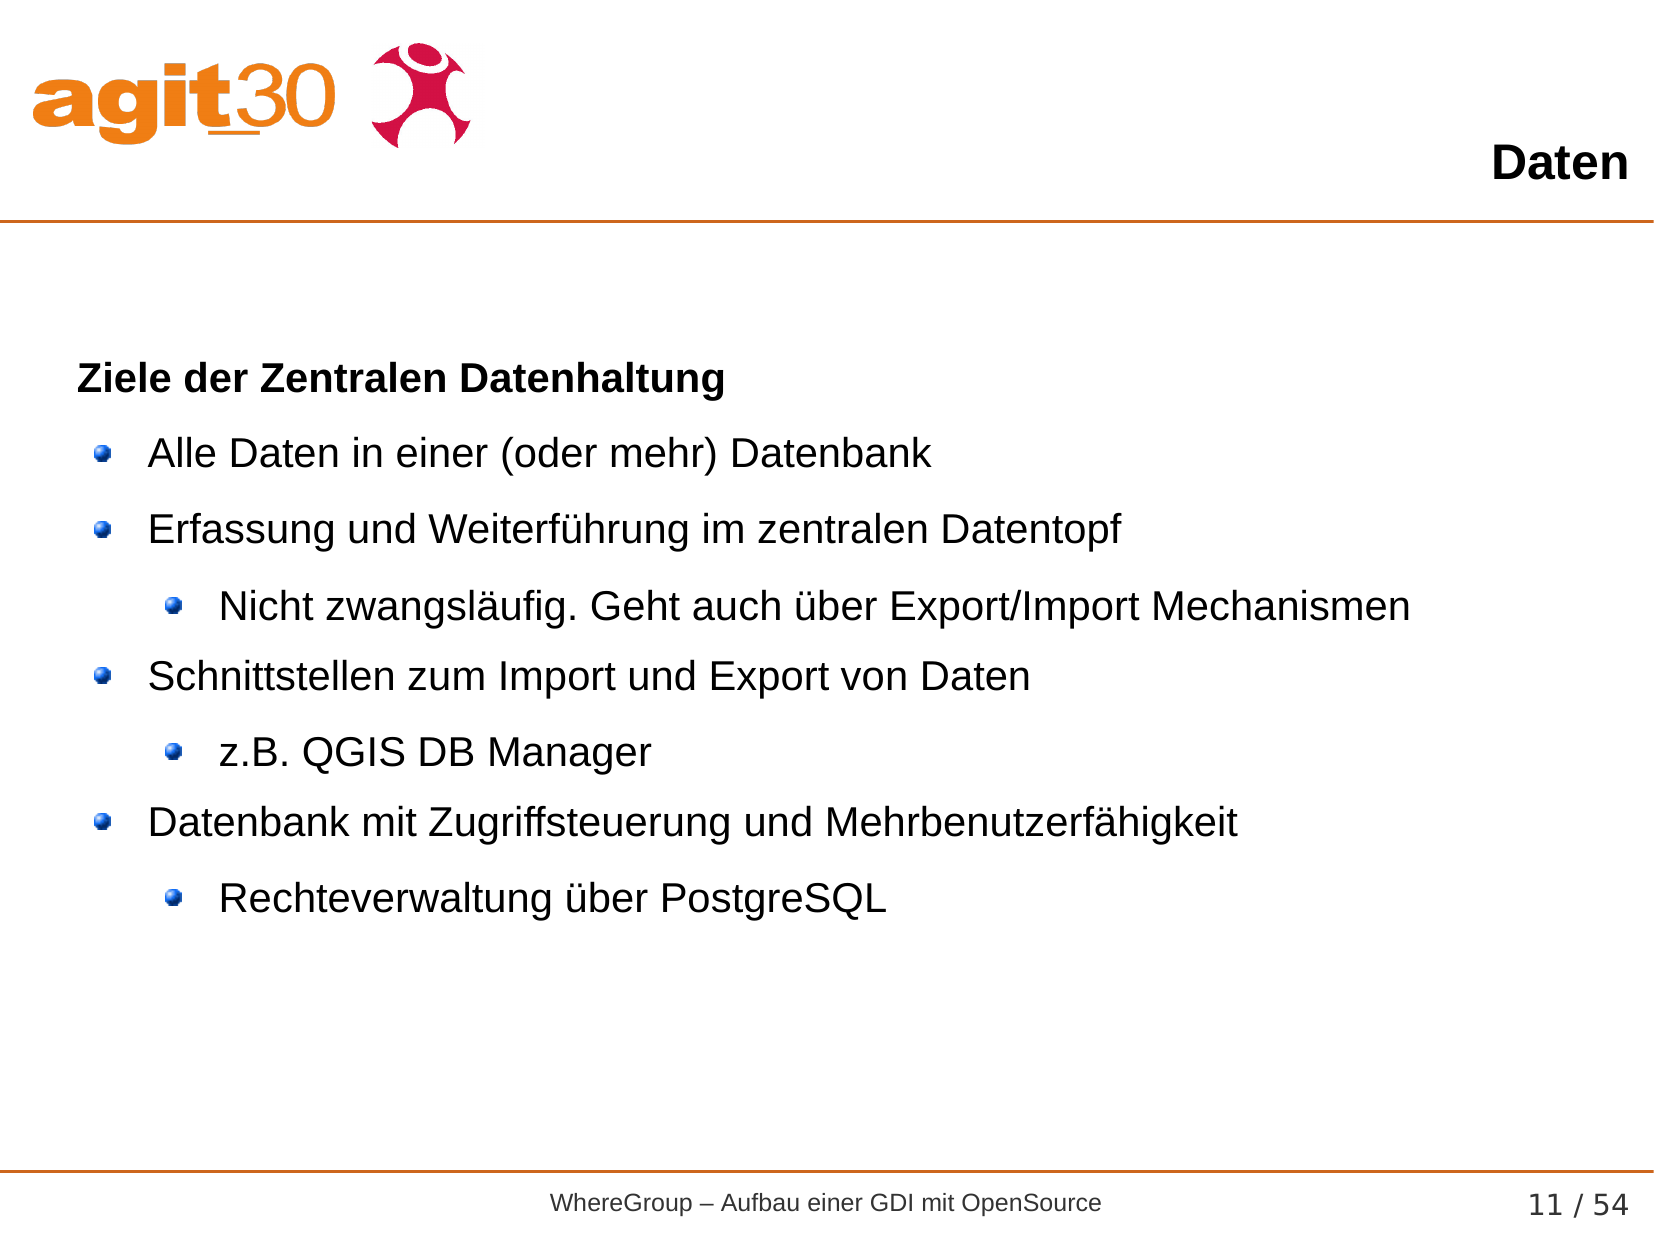

# Daten
Ziele der Zentralen Datenhaltung
Alle Daten in einer (oder mehr) Datenbank
Erfassung und Weiterführung im zentralen Datentopf
Nicht zwangsläufig. Geht auch über Export/Import Mechanismen
Schnittstellen zum Import und Export von Daten
z.B. QGIS DB Manager
Datenbank mit Zugriffsteuerung und Mehrbenutzerfähigkeit
Rechteverwaltung über PostgreSQL